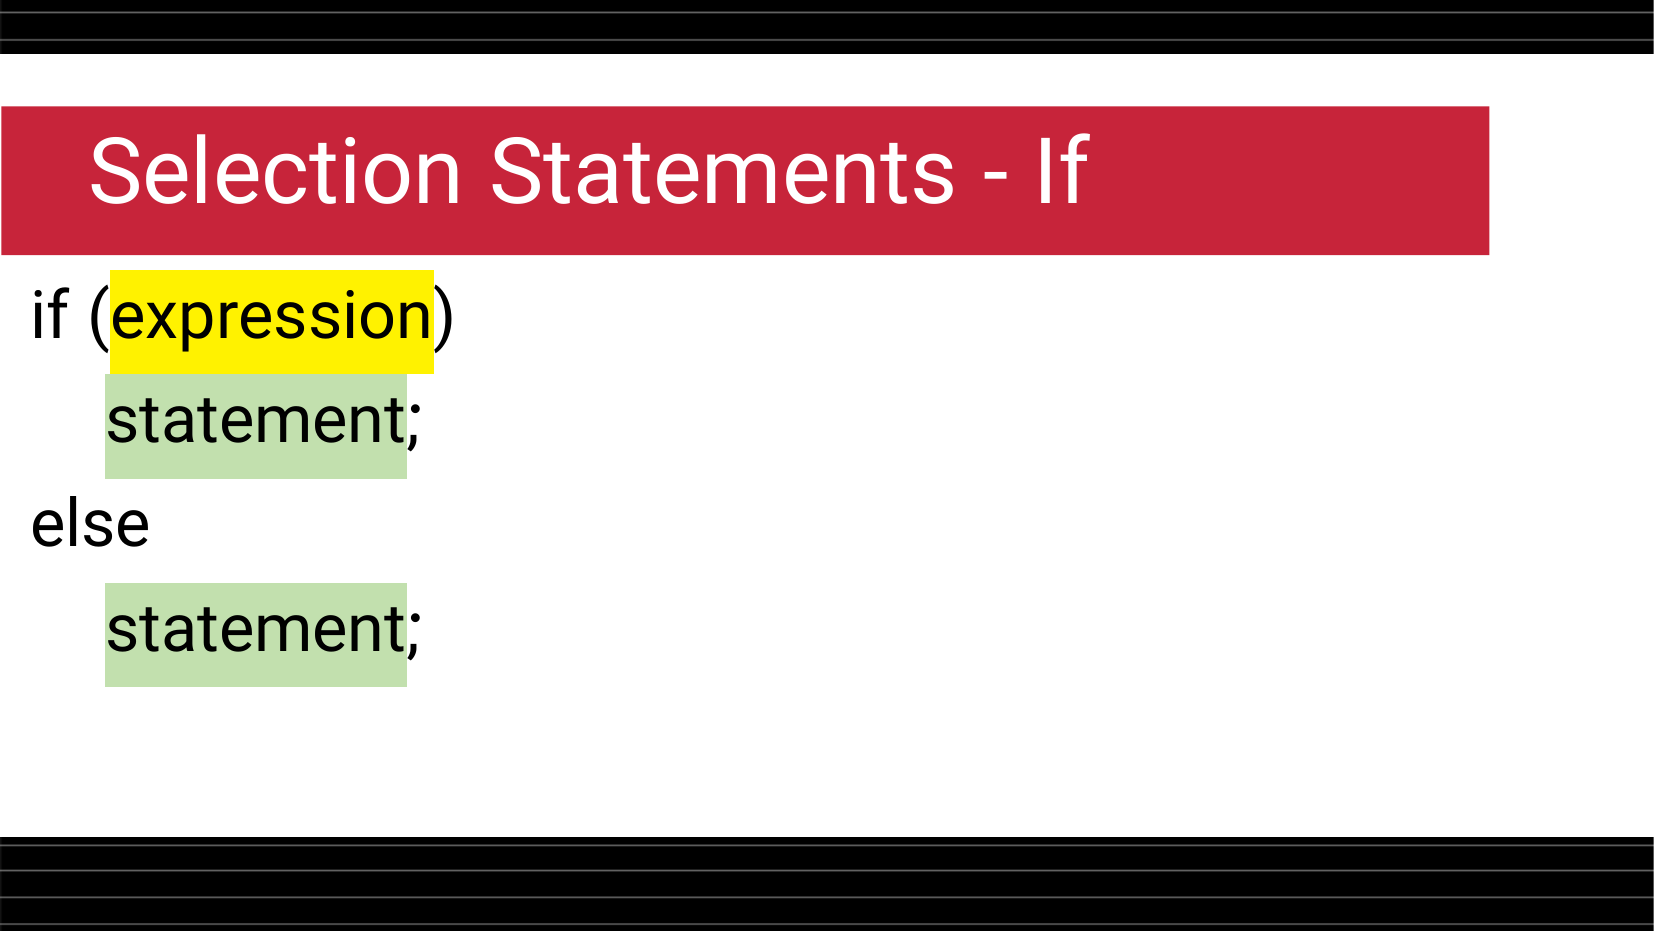

Selection Statements - If
# if (expression)
	statement;
else
	statement;